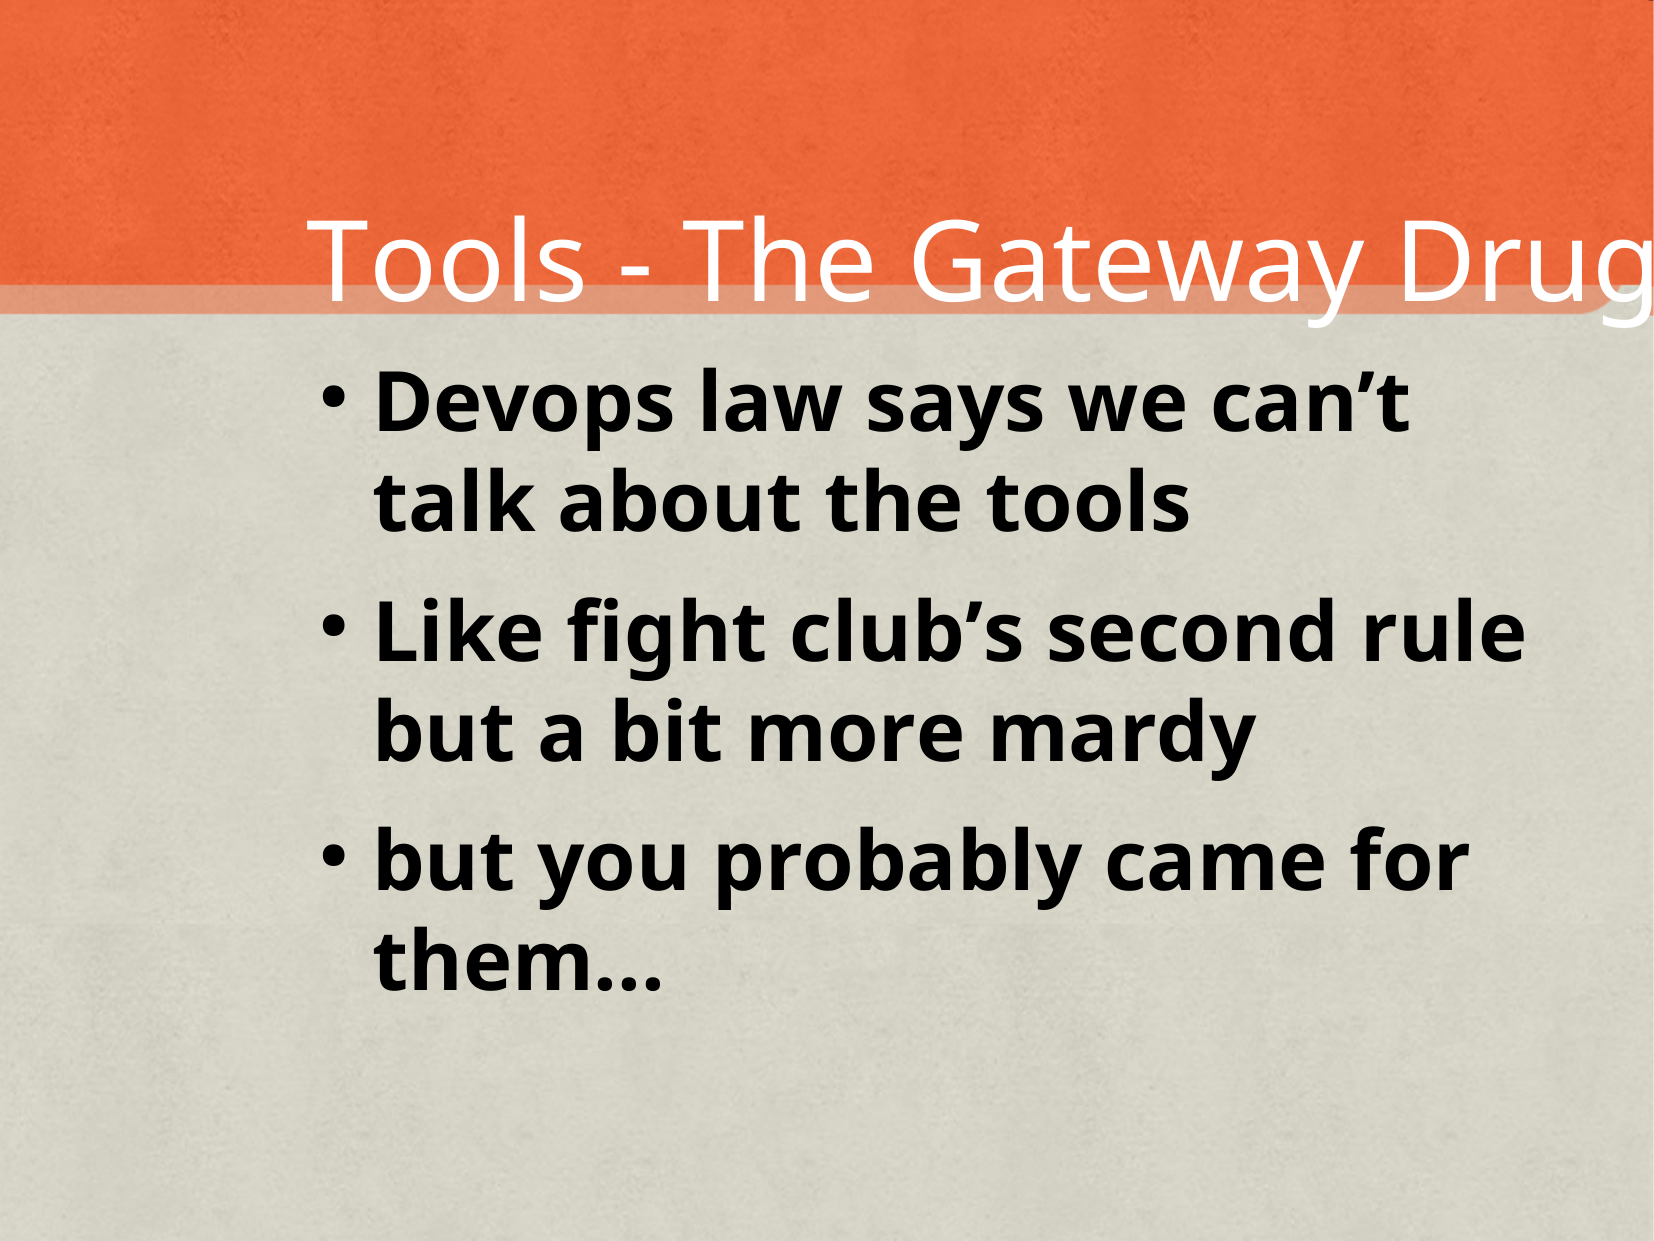

# Tools - The Gateway Drug
Devops law says we can’t talk about the tools
Like fight club’s second rule but a bit more mardy
but you probably came for them...